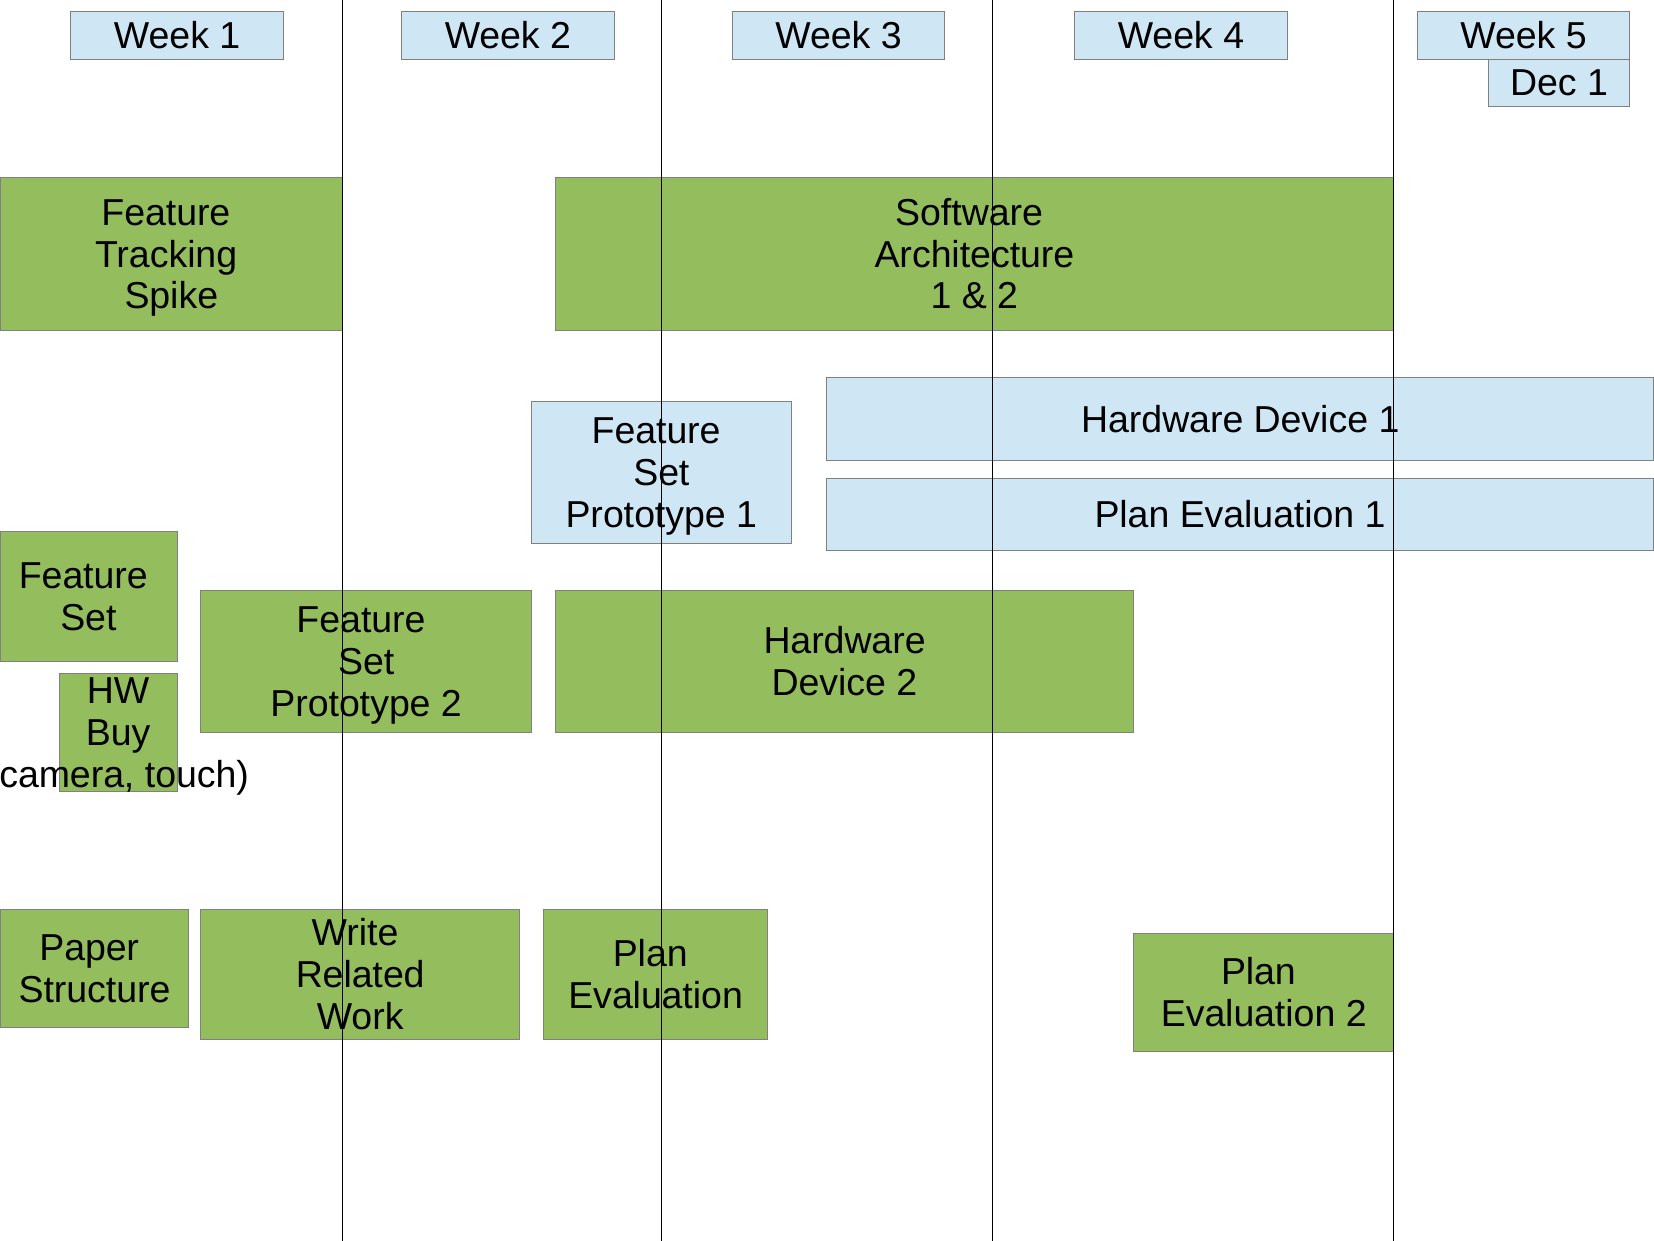

Week 1
Week 2
Week 3
Week 4
Week 5
Dec 1
Feature
Tracking
Spike
Software
Architecture
1 & 2
Hardware Device 1
Feature
Set
Prototype 1
Plan Evaluation 1
Feature
Set
Feature
Set
Prototype 2
Hardware
Device 2
HW
Buy
(camera, touch)
Paper
Structure
Write
Related
Work
Plan
Evaluation
Plan
Evaluation 2